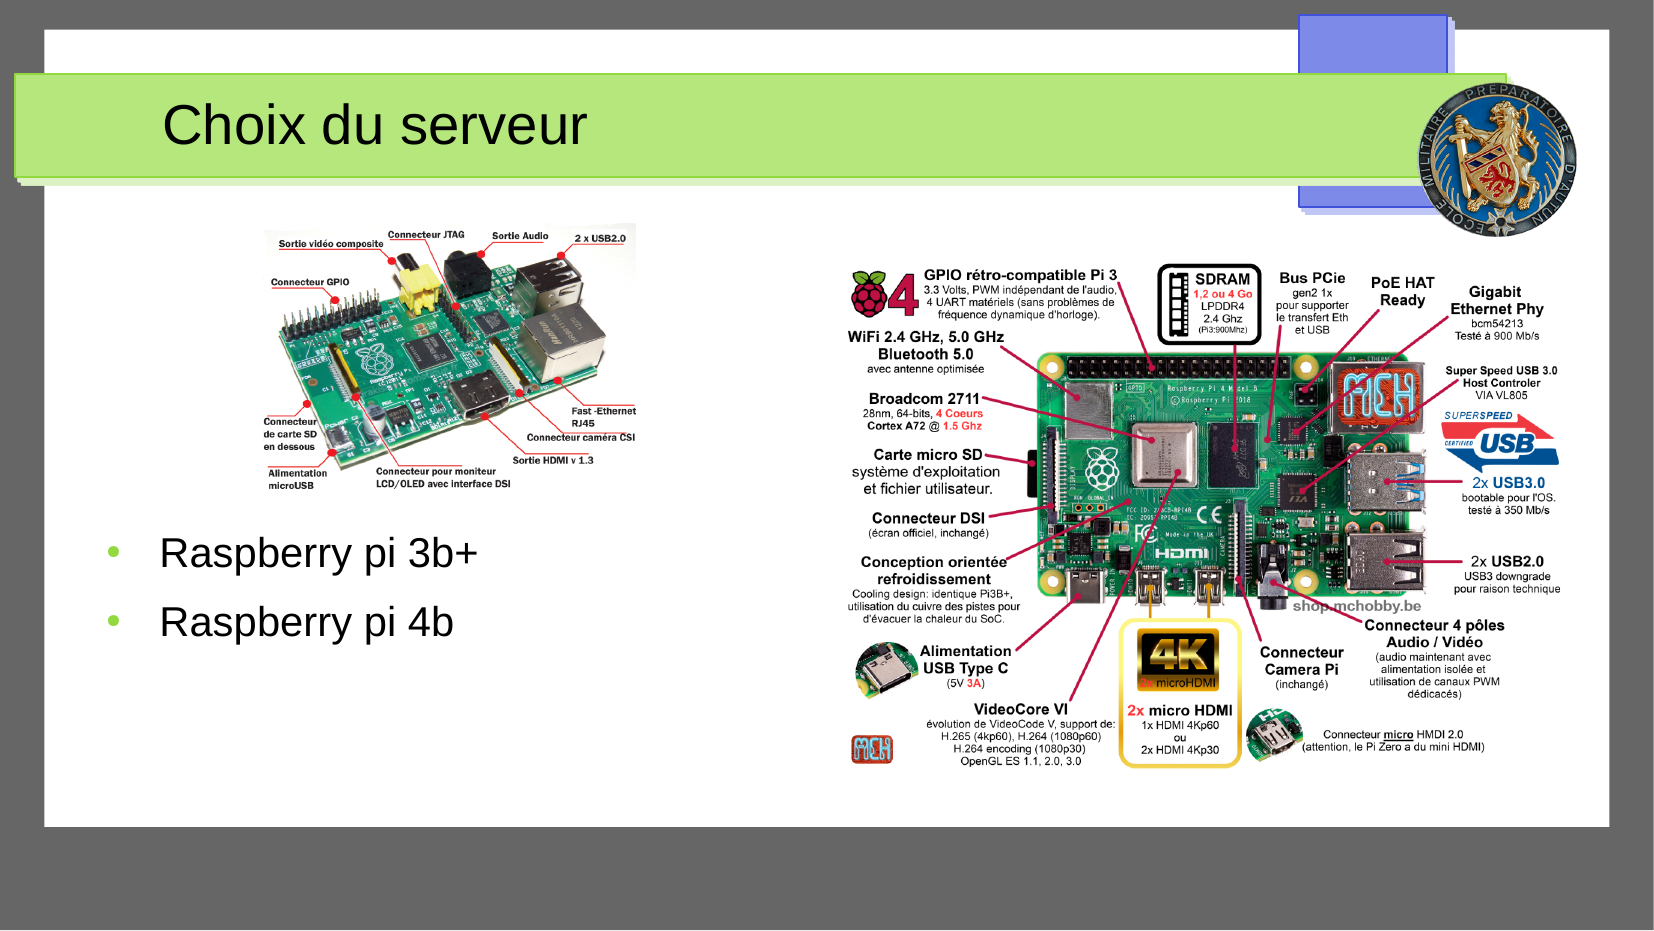

# Choix du serveur
Raspberry pi 3b+
Raspberry pi 4b